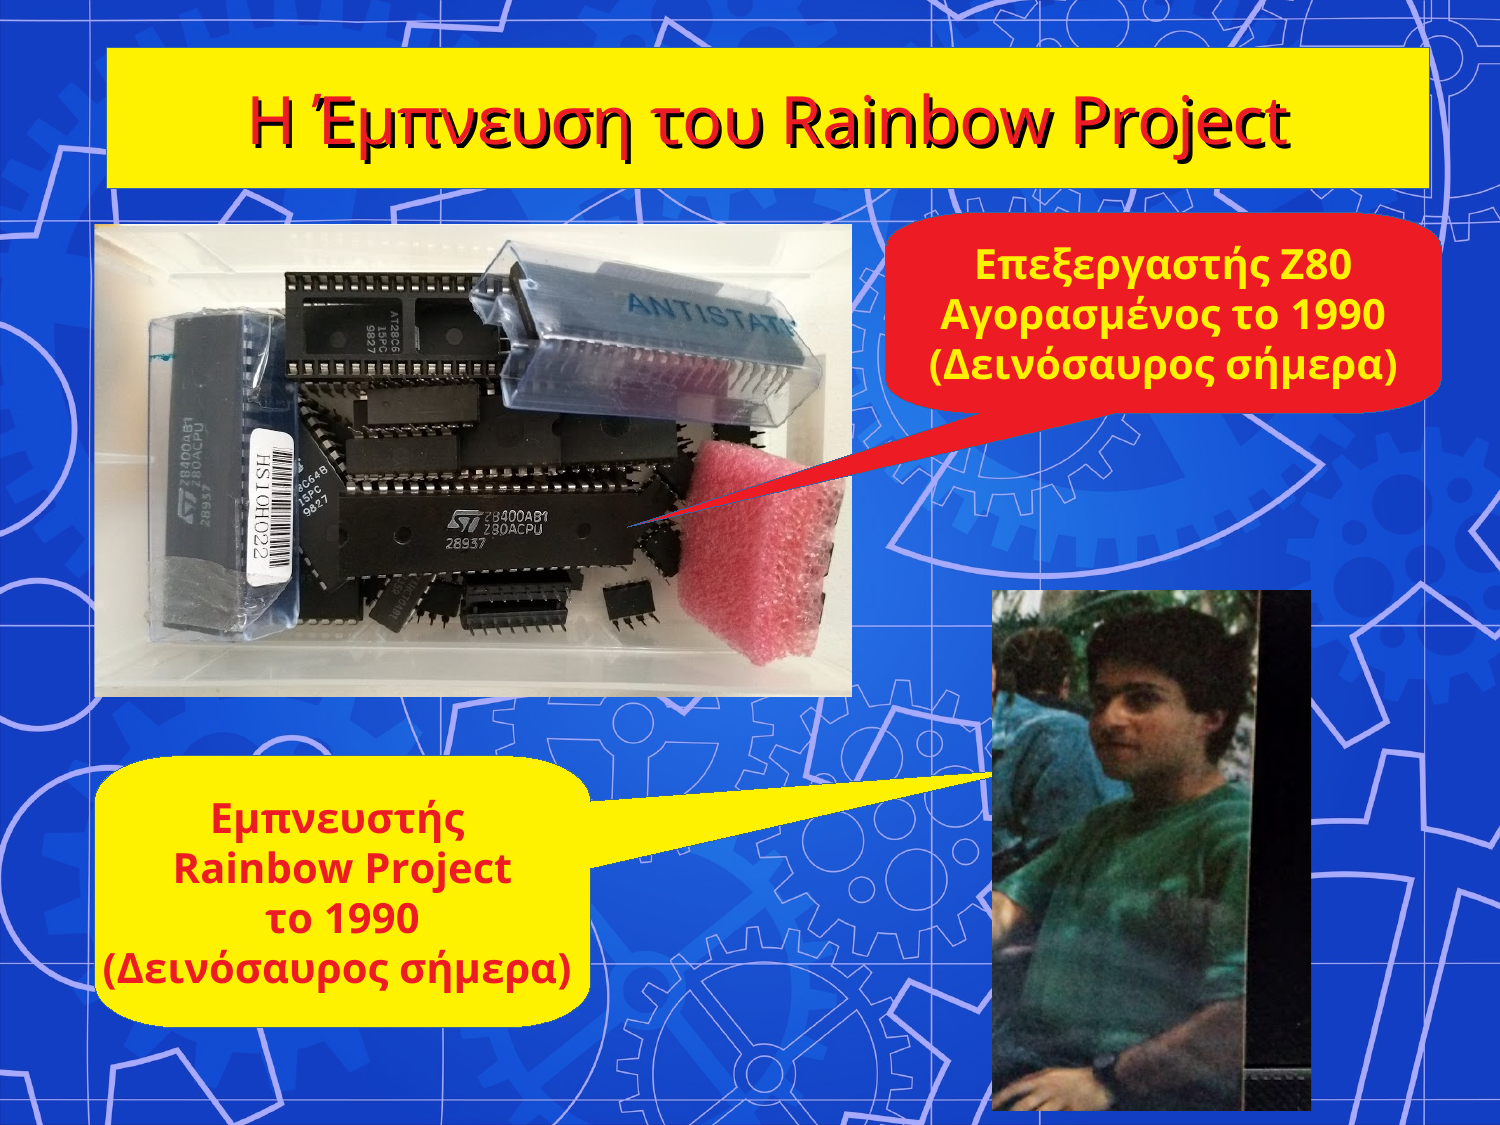

Η Έμπνευση του Rainbow Project
Επεξεργαστής Ζ80
Αγορασμένος το 1990
(Δεινόσαυρος σήμερα)
Εμπνευστής
Rainbow Project
το 1990
(Δεινόσαυρος σήμερα)